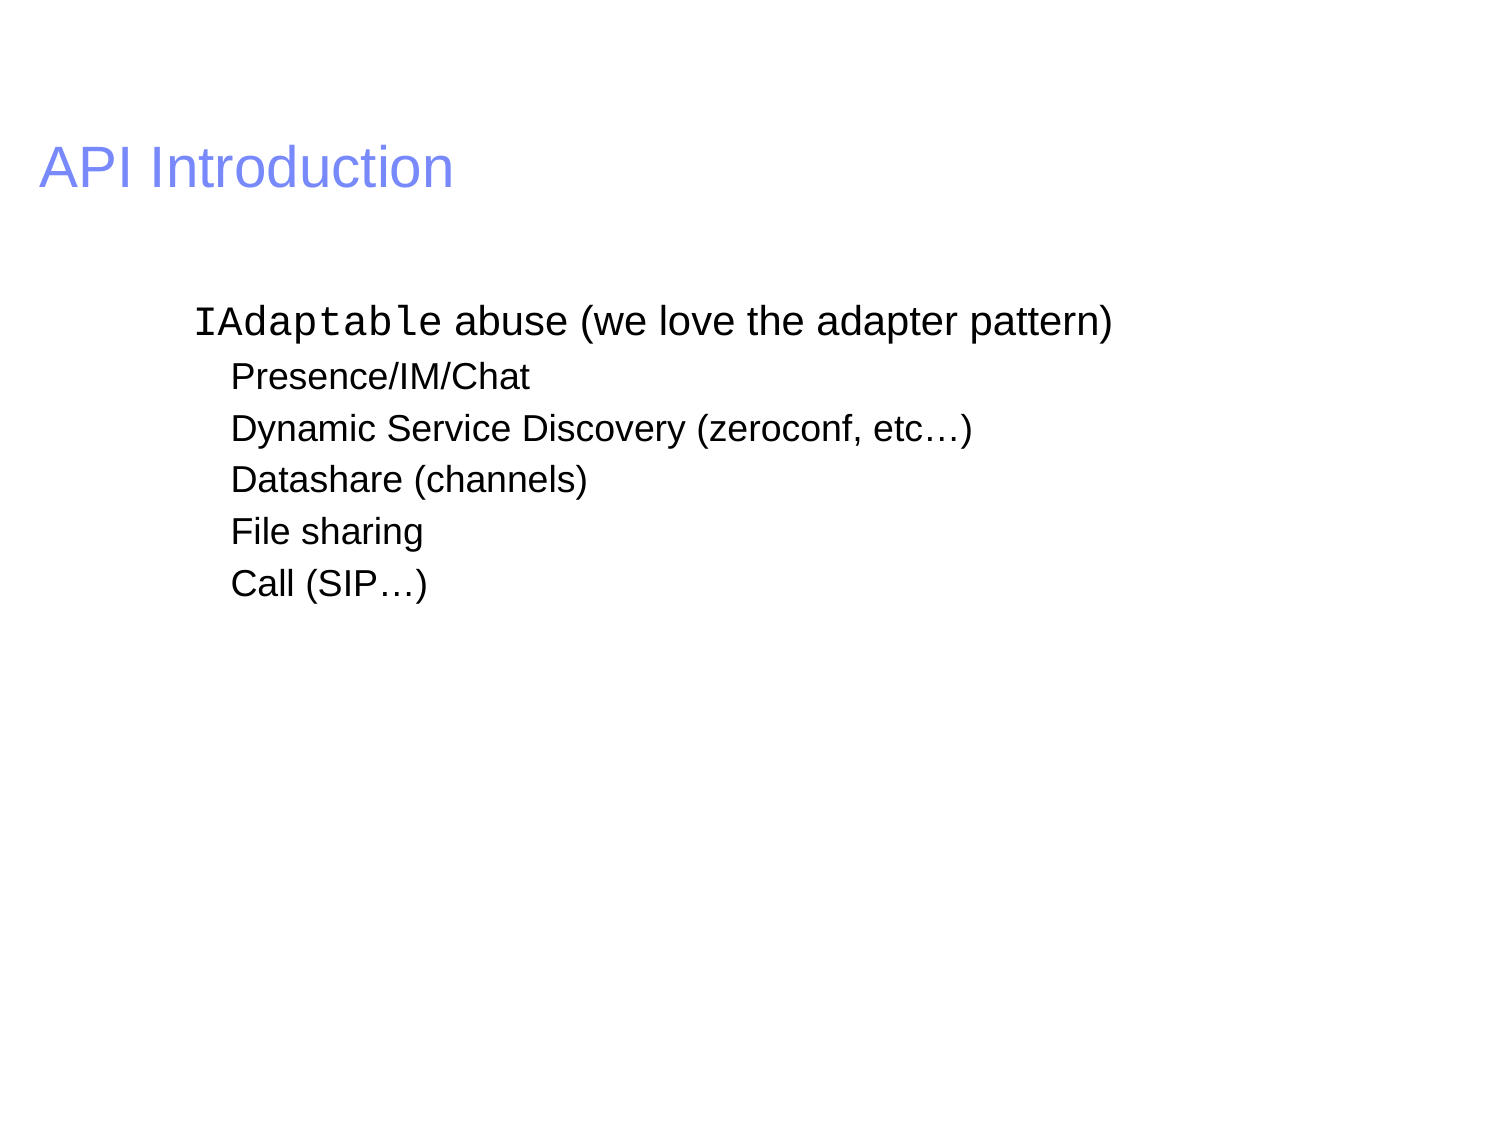

# API Introduction
IAdaptable abuse (we love the adapter pattern)
Presence/IM/Chat
Dynamic Service Discovery (zeroconf, etc…)
Datashare (channels)
File sharing
Call (SIP…)